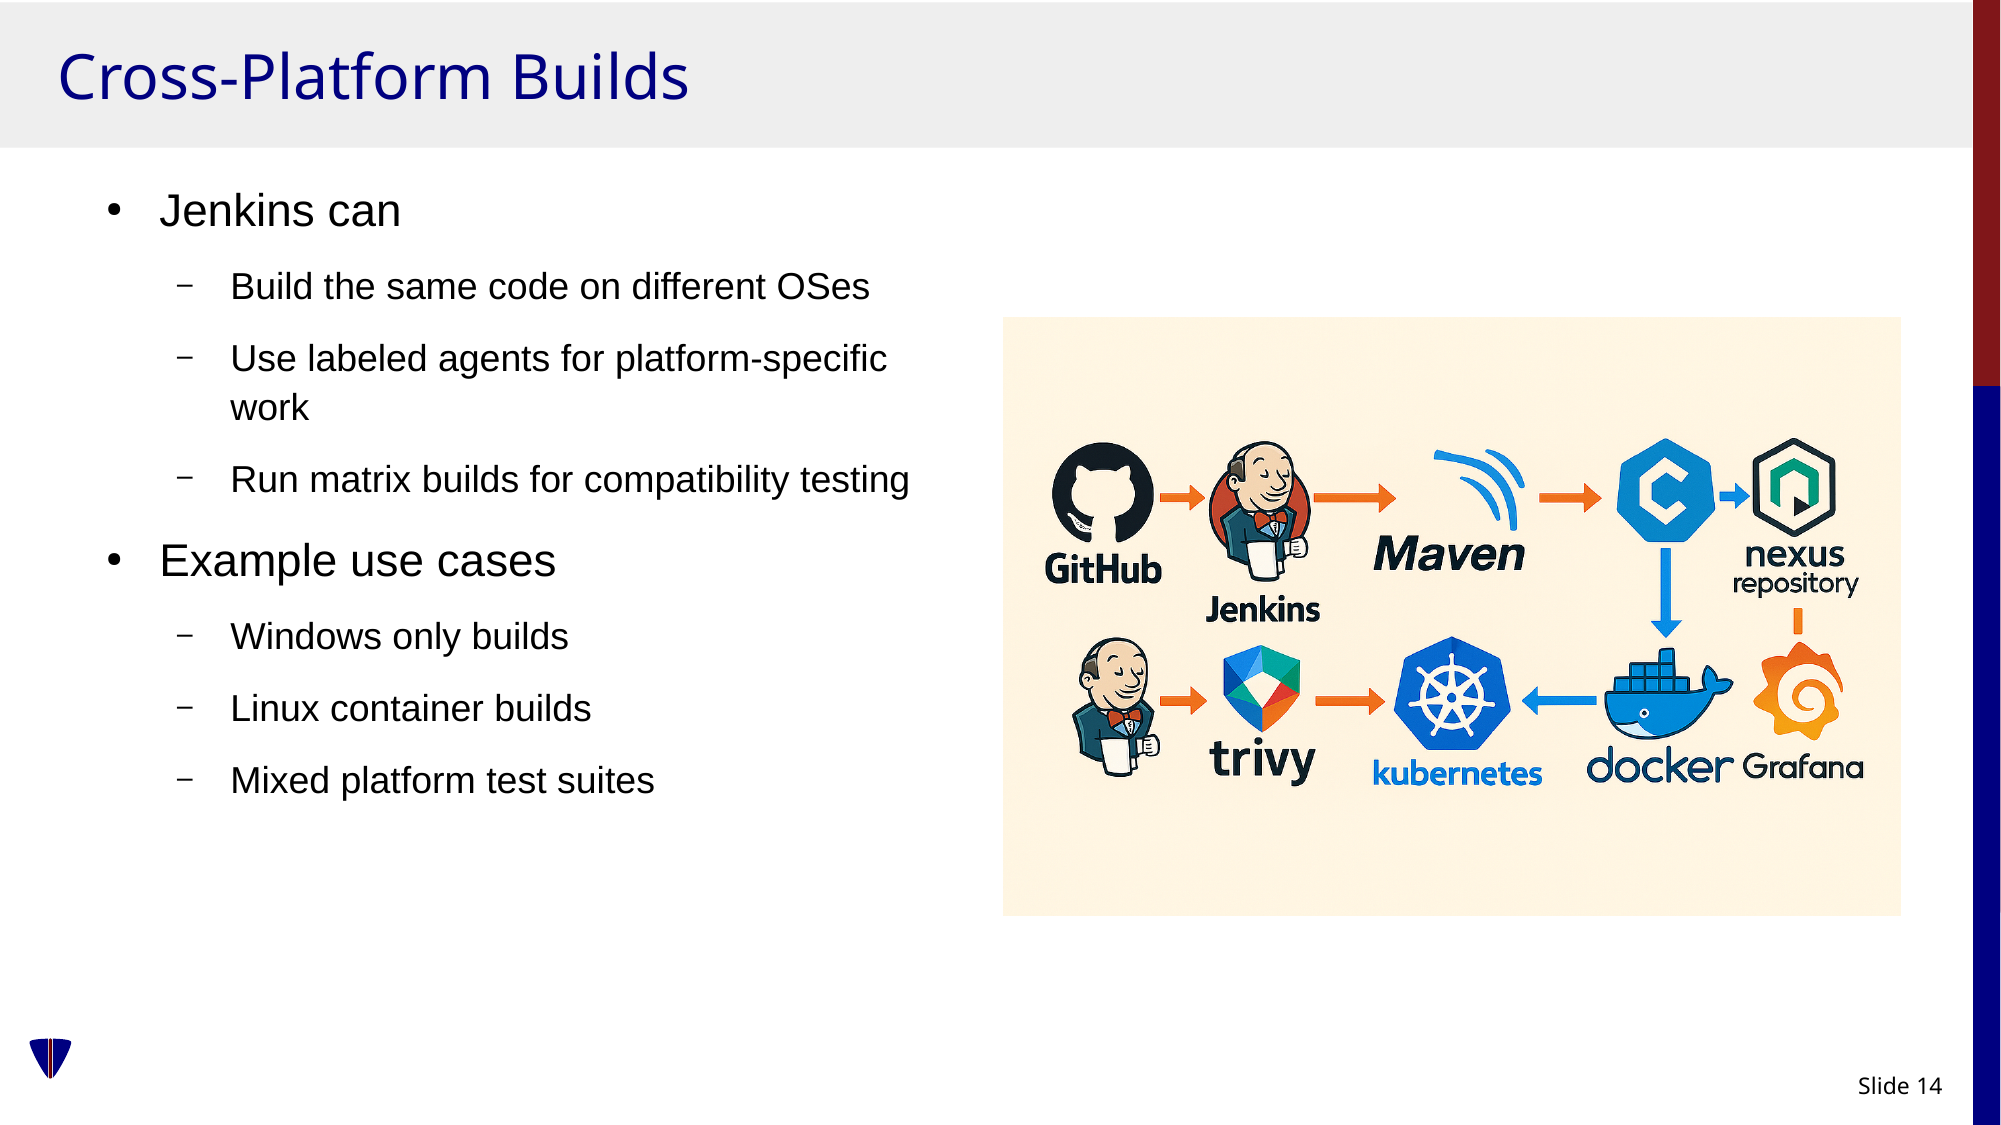

# Cross-Platform Builds
Jenkins can
Build the same code on different OSes
Use labeled agents for platform-specific work
Run matrix builds for compatibility testing
Example use cases
Windows only builds
Linux container builds
Mixed platform test suites